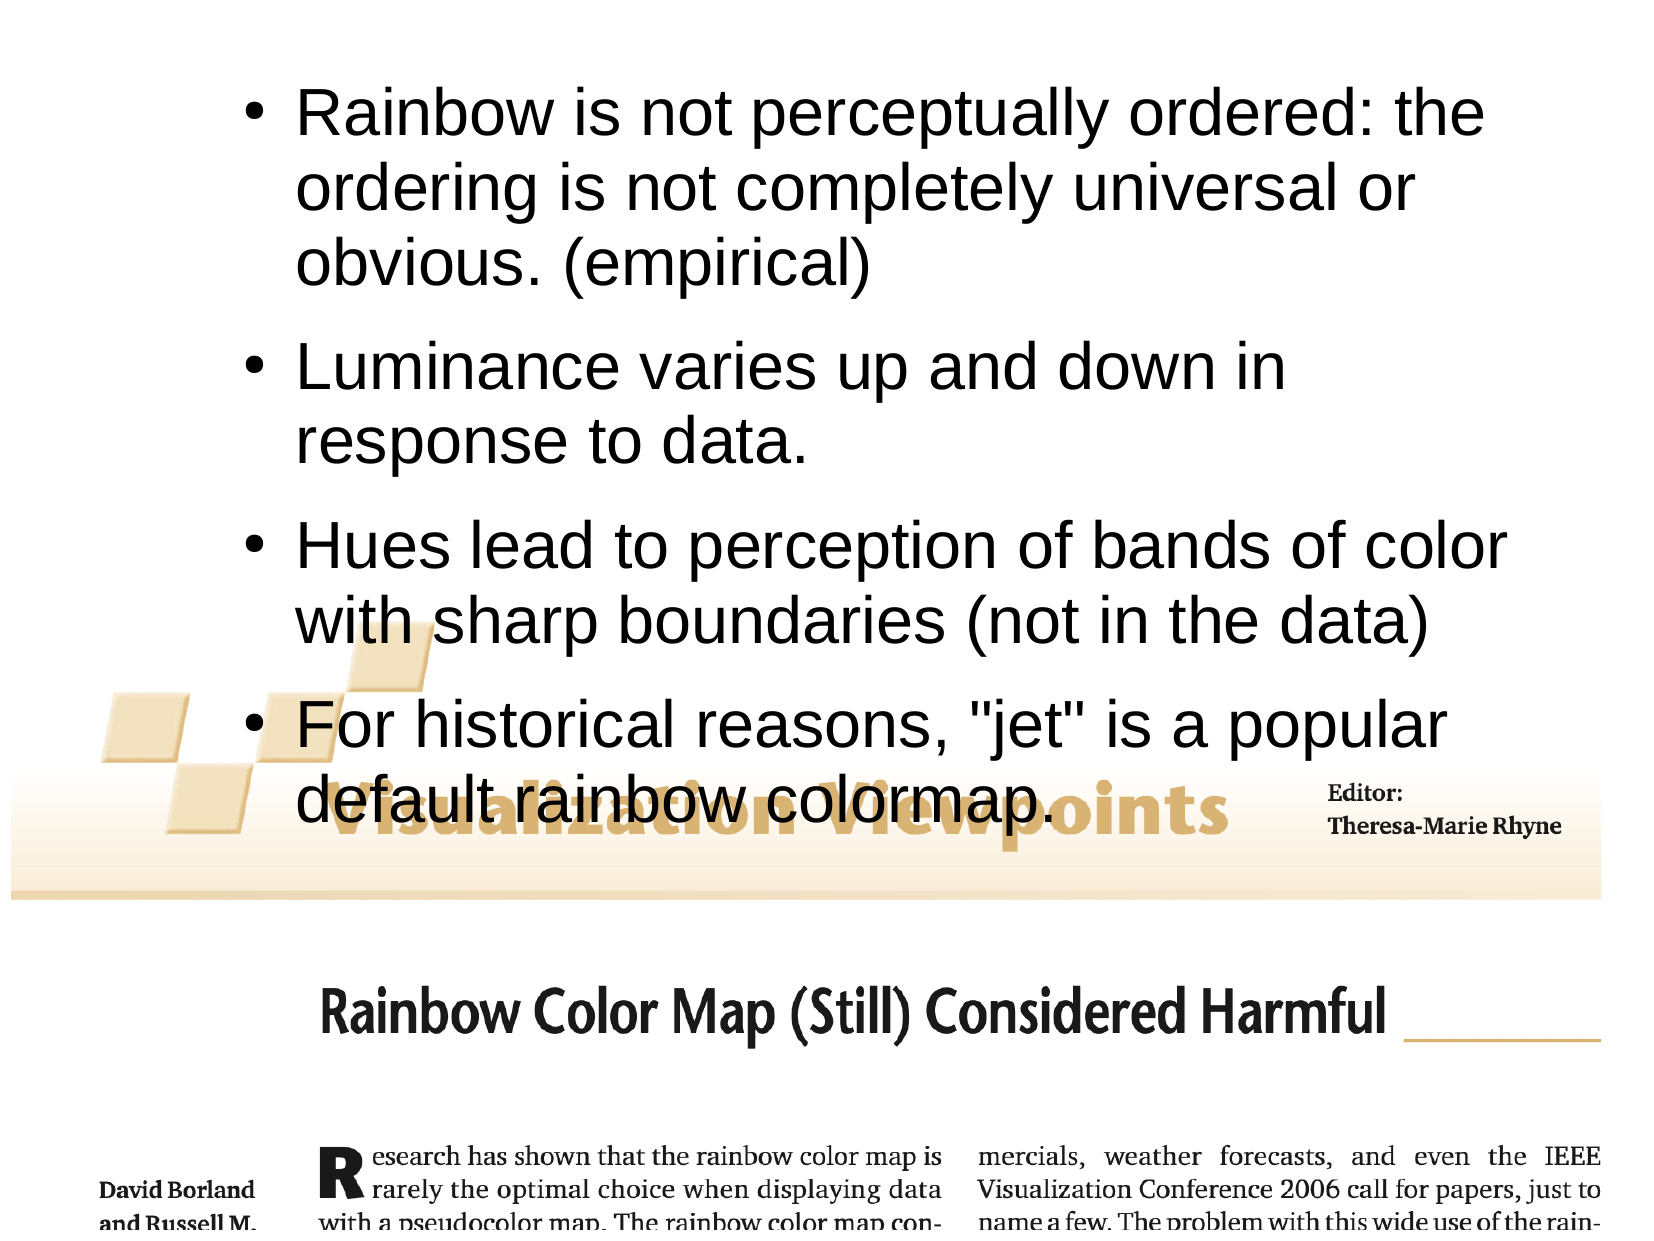

Rainbow is not perceptually ordered: the ordering is not completely universal or obvious. (empirical)
Luminance varies up and down in response to data.
Hues lead to perception of bands of color with sharp boundaries (not in the data)
For historical reasons, "jet" is a popular default rainbow colormap.